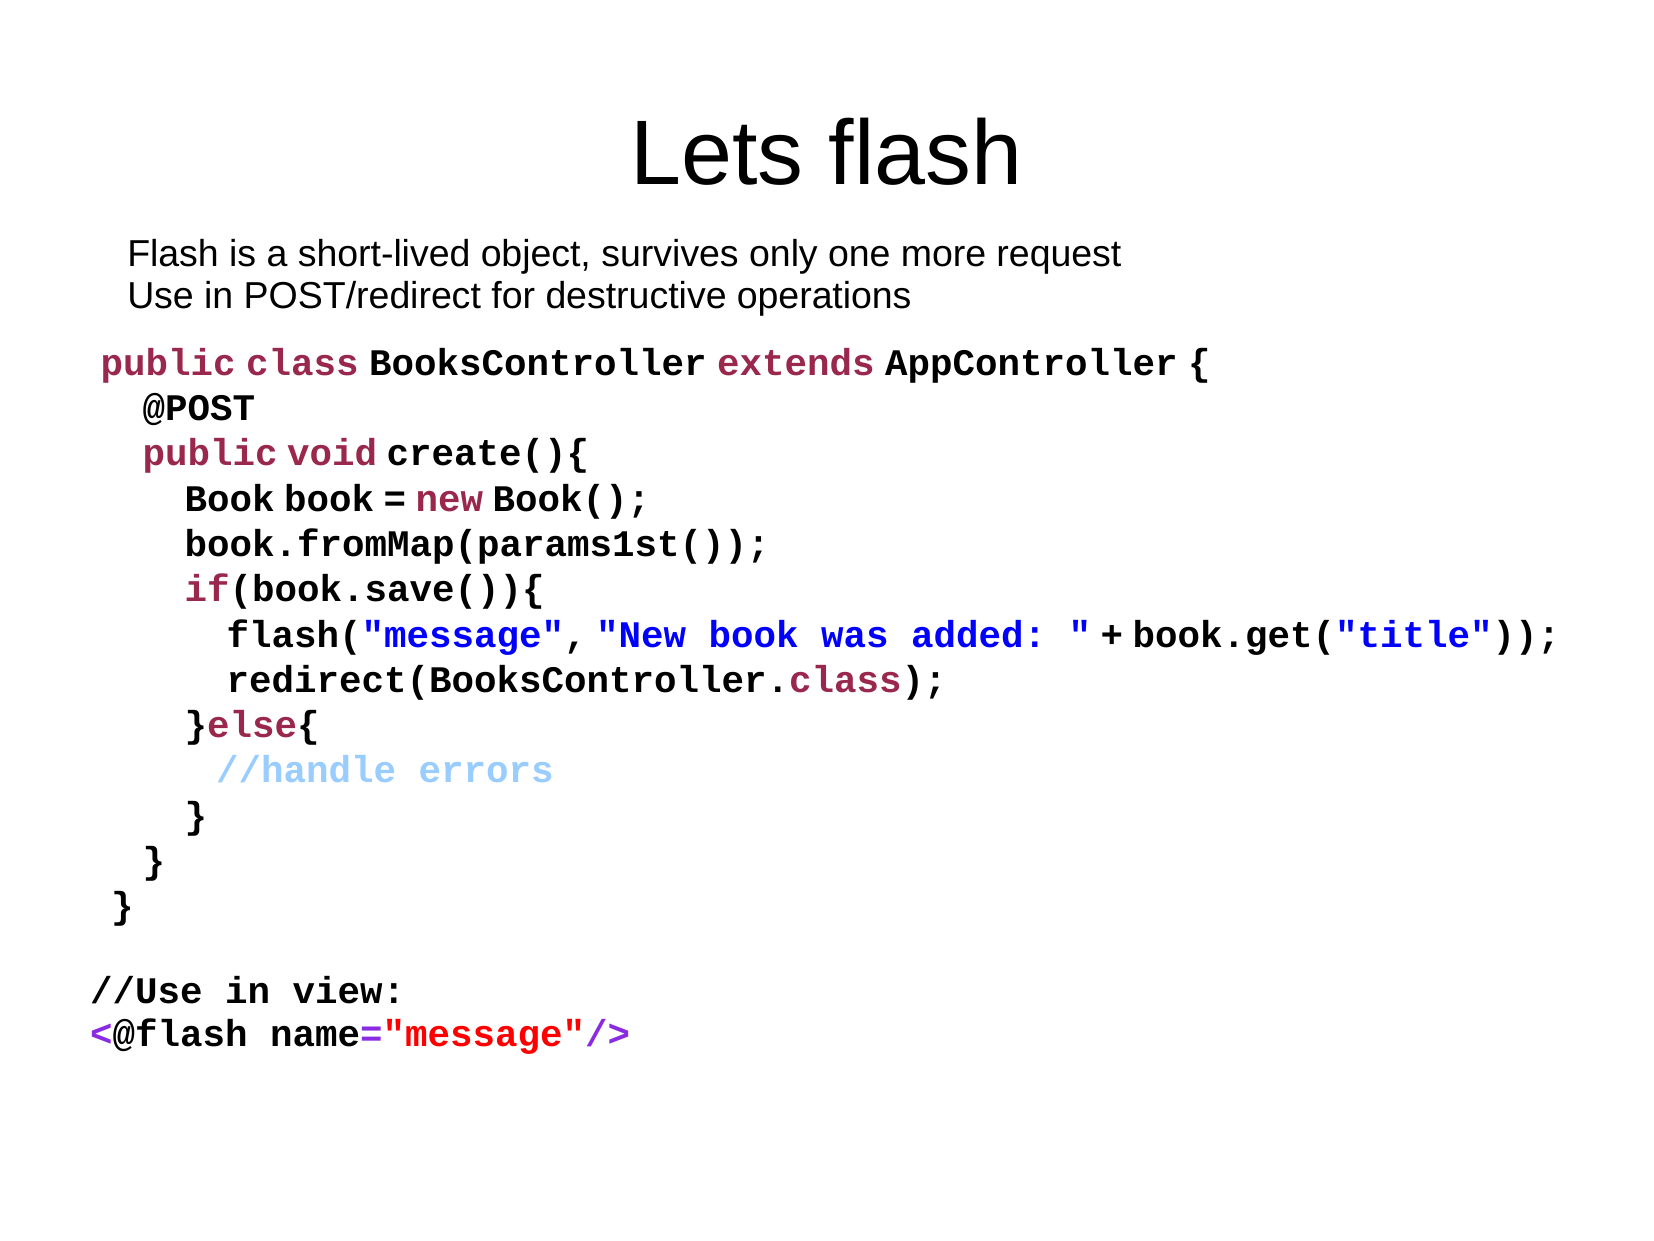

# Lets flash
Flash is a short-lived object, survives only one more request
Use in POST/redirect for destructive operations
 public class BooksController extends AppController {
 @POST
 public void create(){
 Book book = new Book();
 book.fromMap(params1st());
 if(book.save()){
 flash("message", "New book was added: " + book.get("title"));
 redirect(BooksController.class);
 }else{
 //handle errors
 }
 }
 }
//Use in view:
<@flash name="message"/>